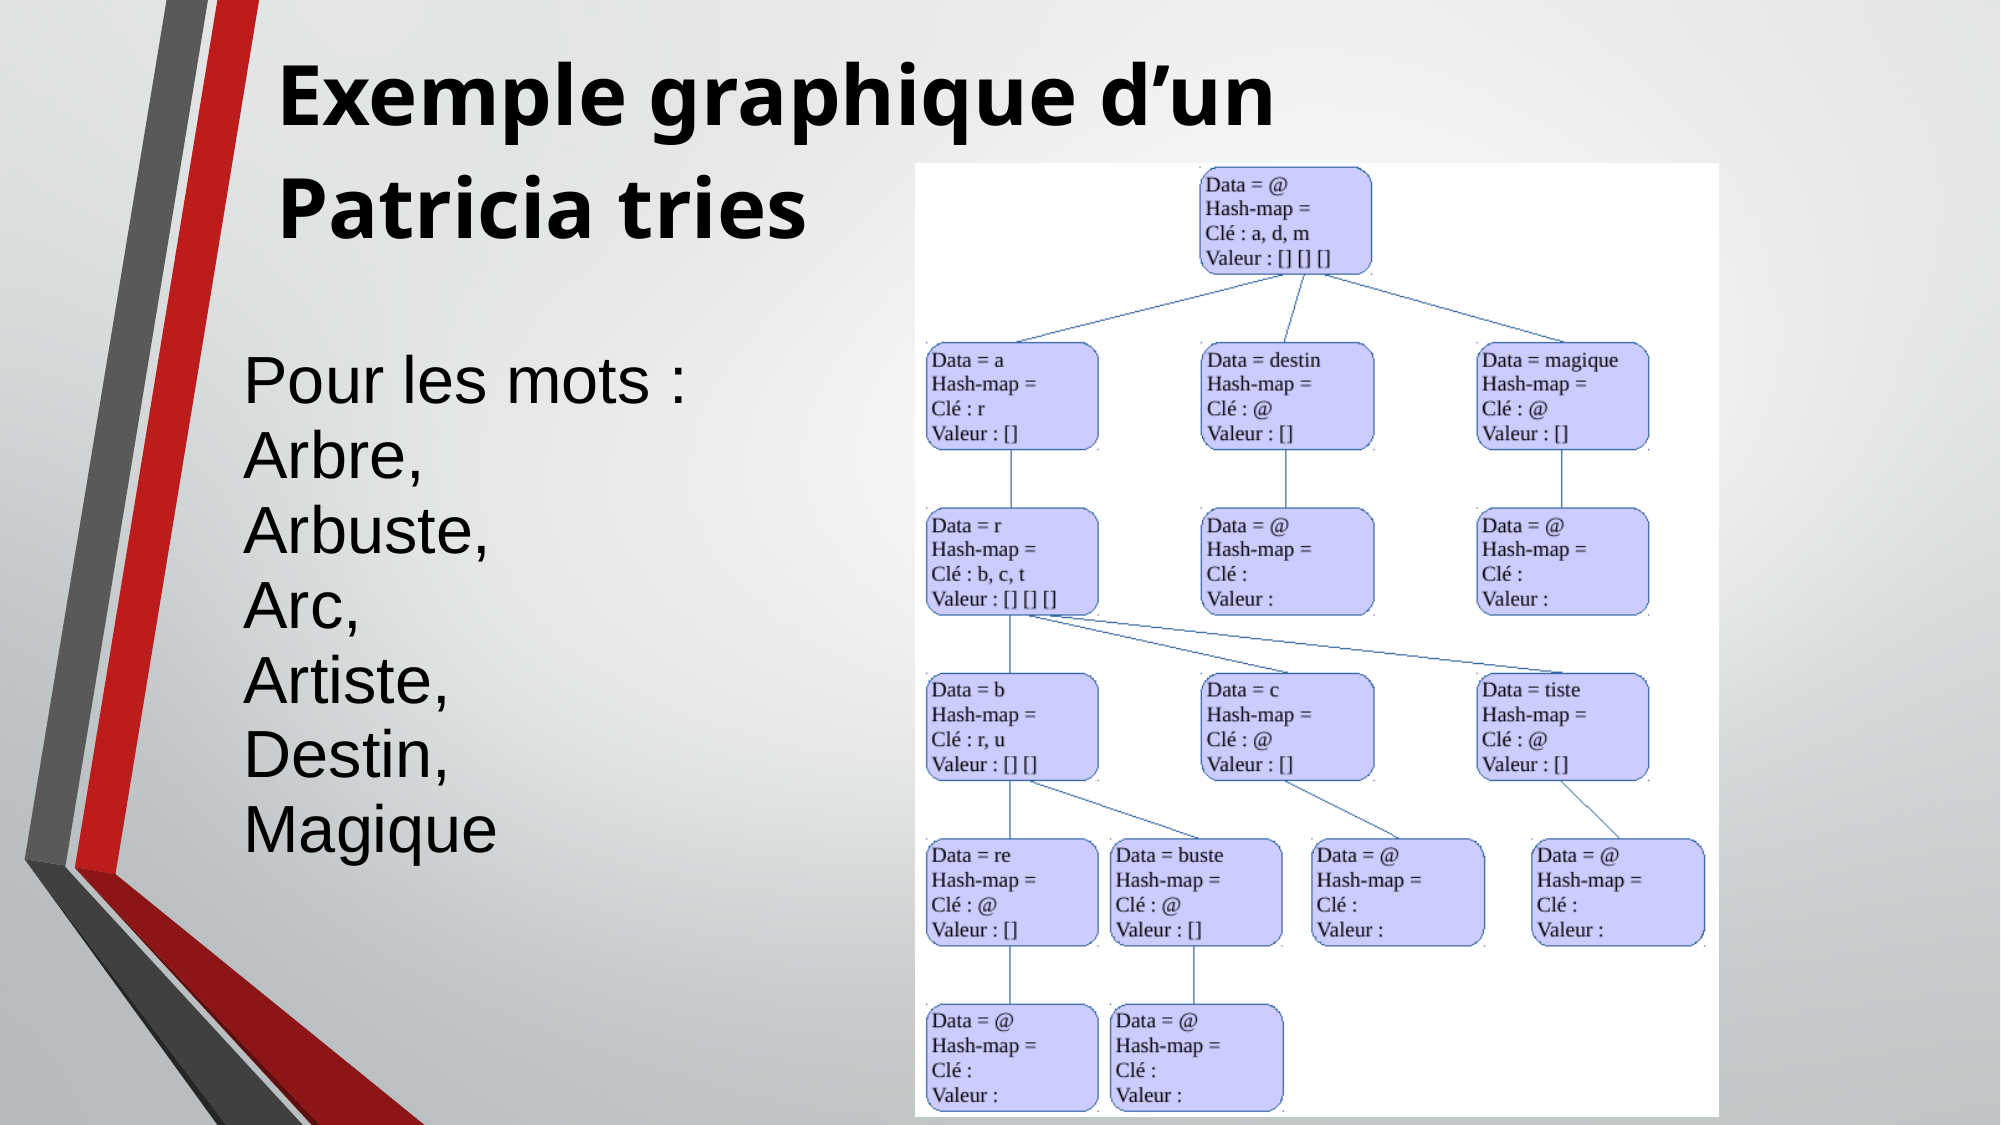

# Exemple graphique d’un Patricia tries
Pour les mots :
Arbre,
Arbuste,
Arc,
Artiste,
Destin,
Magique